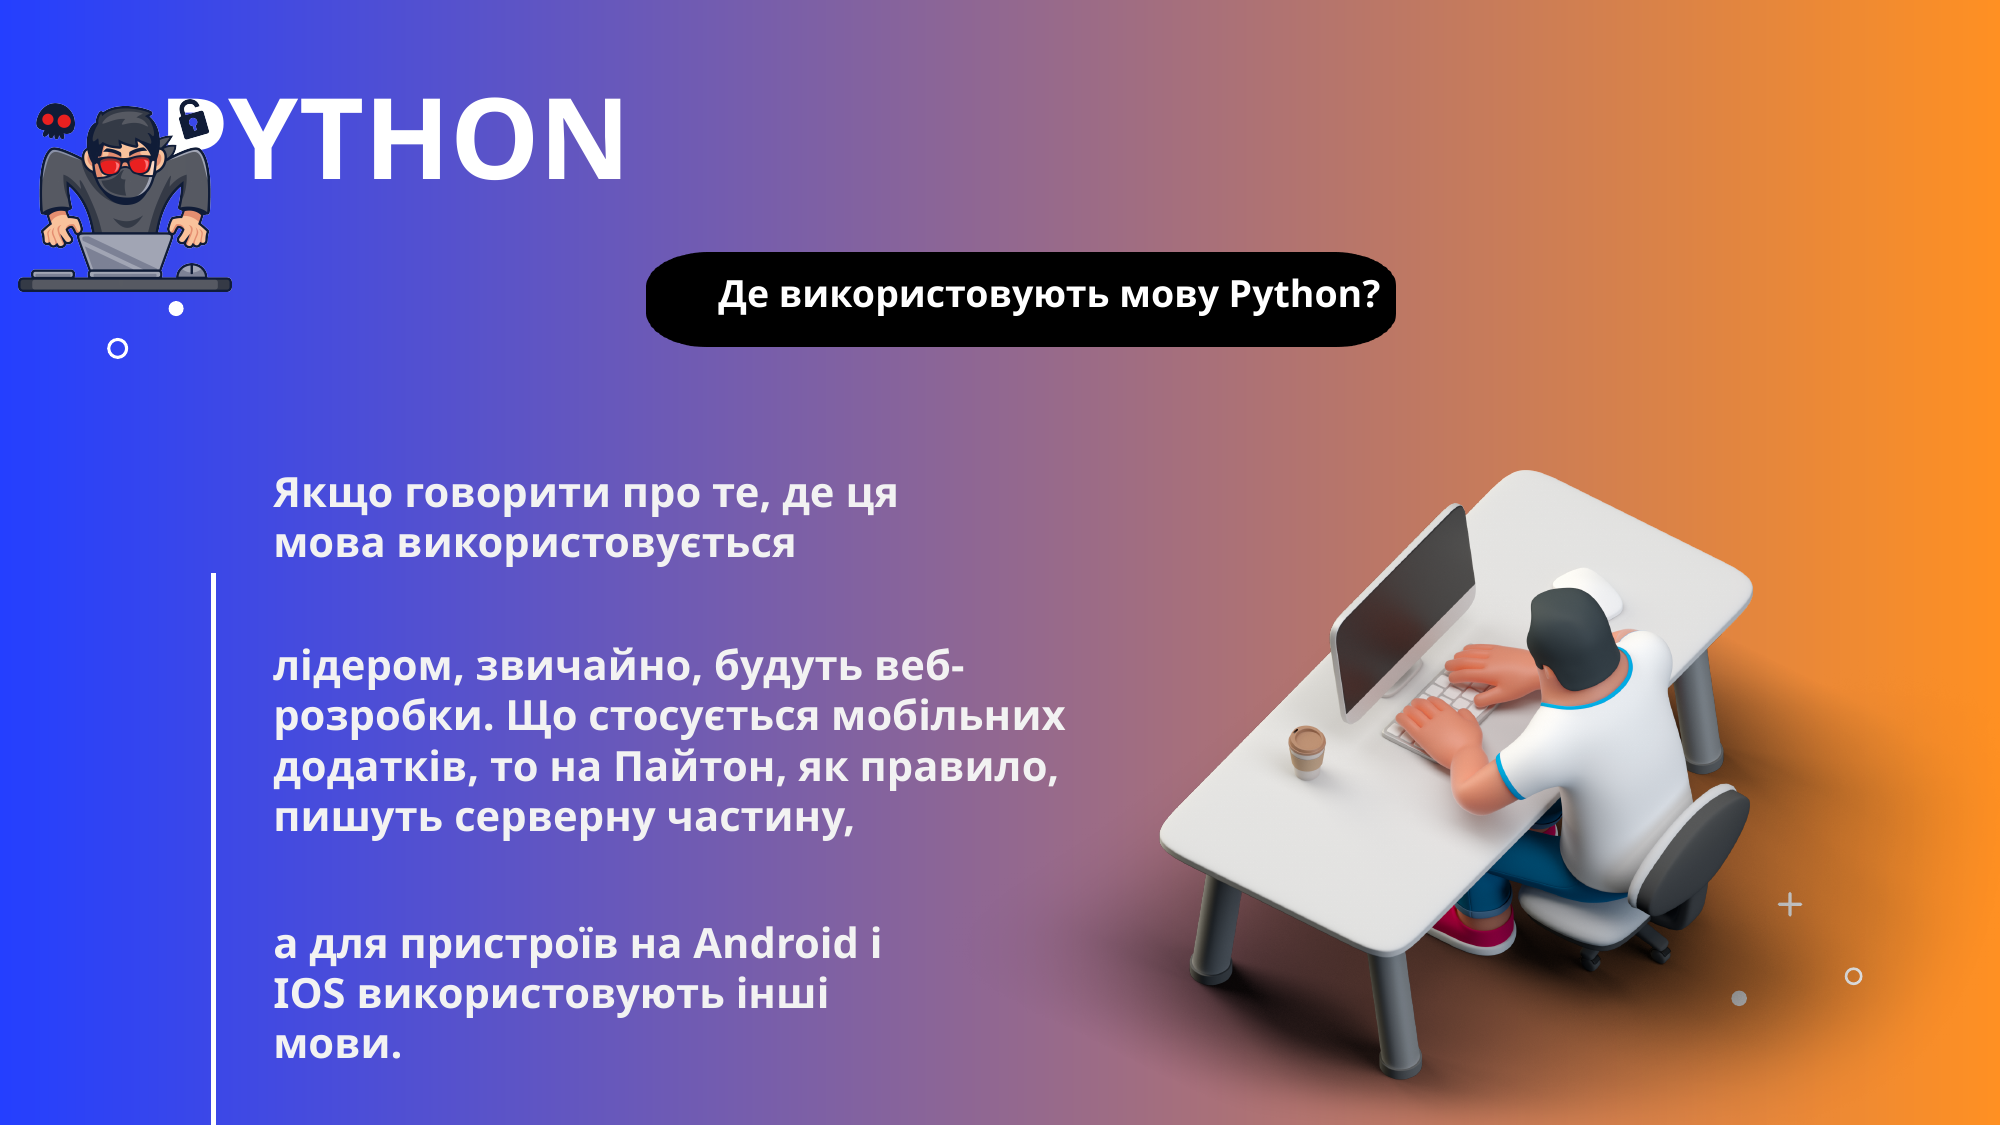

# Python
Де використовують мову Python? ​
Якщо говорити про те, де ця мова використовується
лідером, звичайно, будуть веб-розробки. Що стосується мобільних додатків, то на Пайтон, як правило, пишуть серверну частину,
а для пристроїв на Android і IOS використовують інші мови.